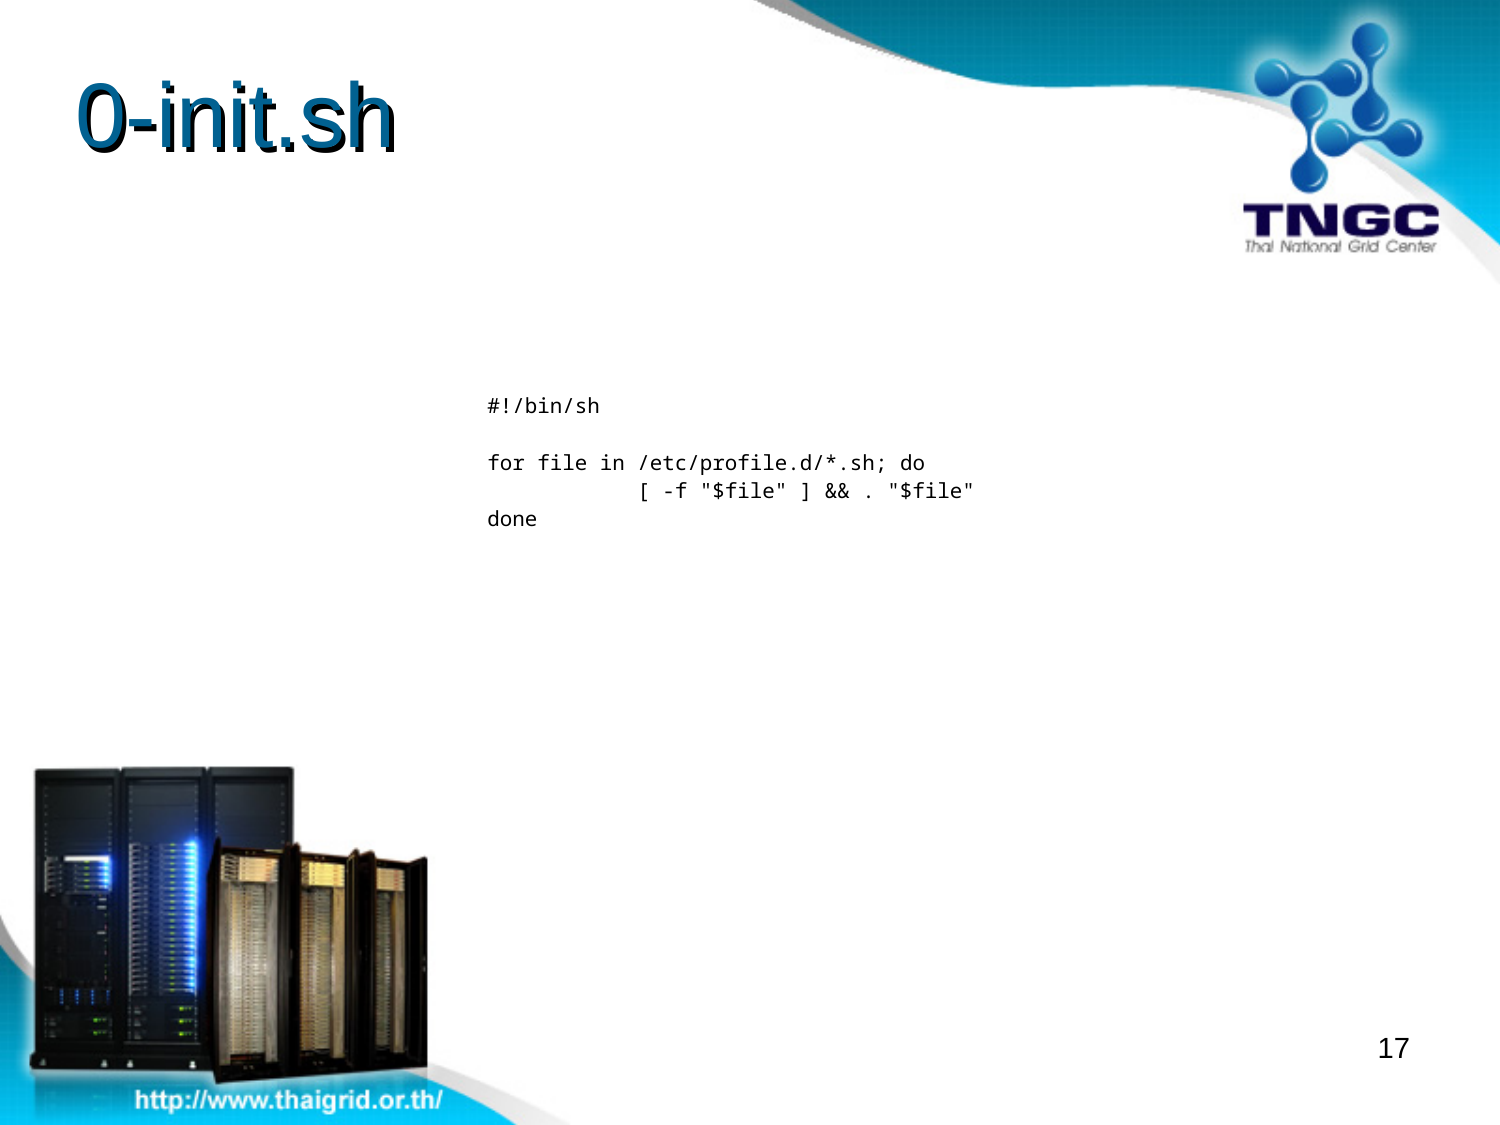

# 0-init.sh
#!/bin/sh
for file in /etc/profile.d/*.sh; do
	[ -f "$file" ] && . "$file"
done
17